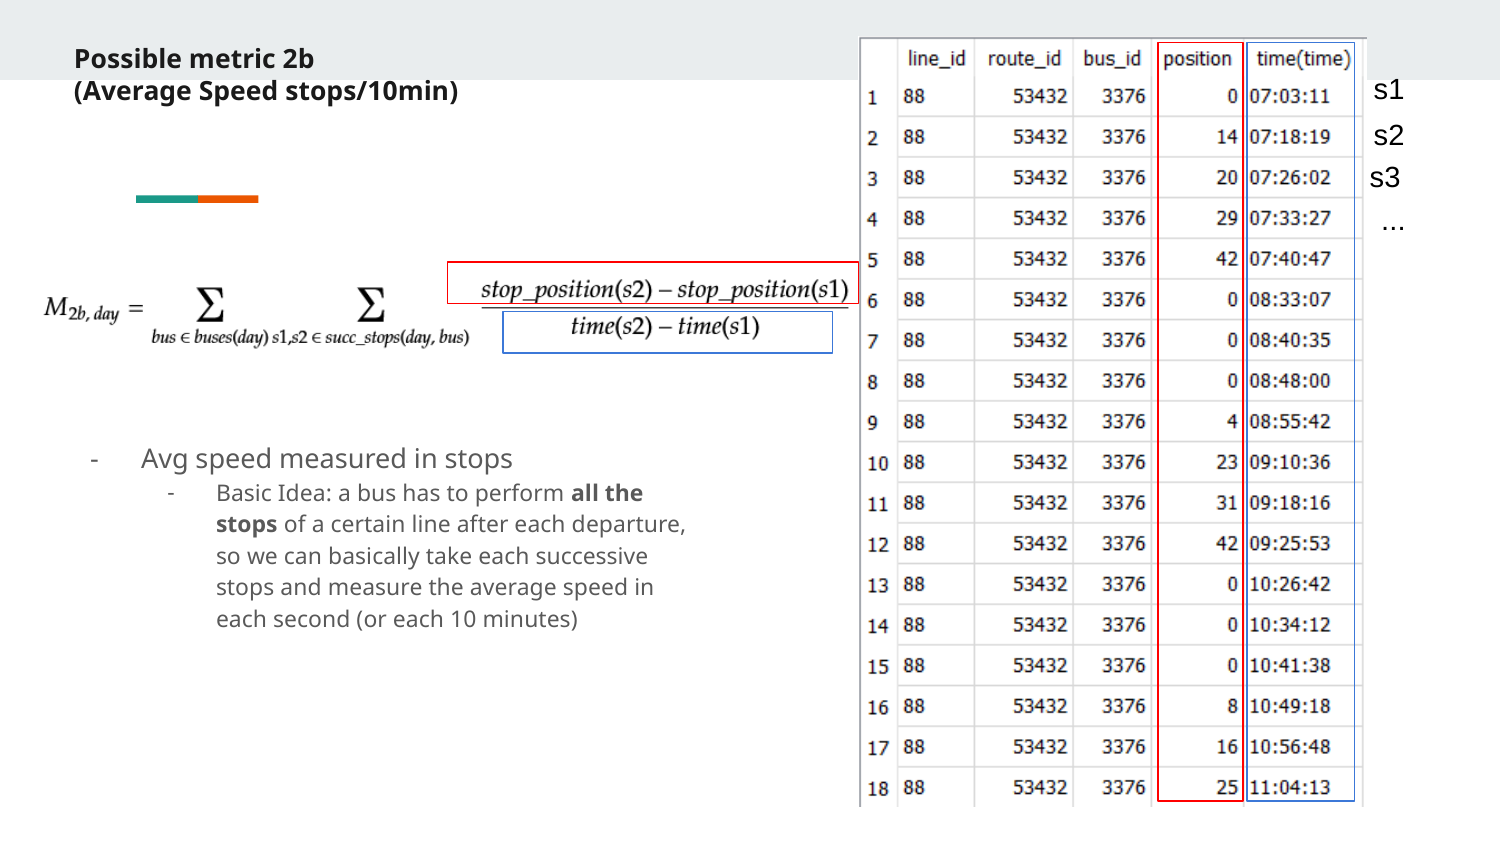

# Possible metric 2b (Average Speed stops/10min)
s1
s2
s3
...
Avg speed measured in stops
Basic Idea: a bus has to perform all the stops of a certain line after each departure, so we can basically take each successive stops and measure the average speed in each second (or each 10 minutes)